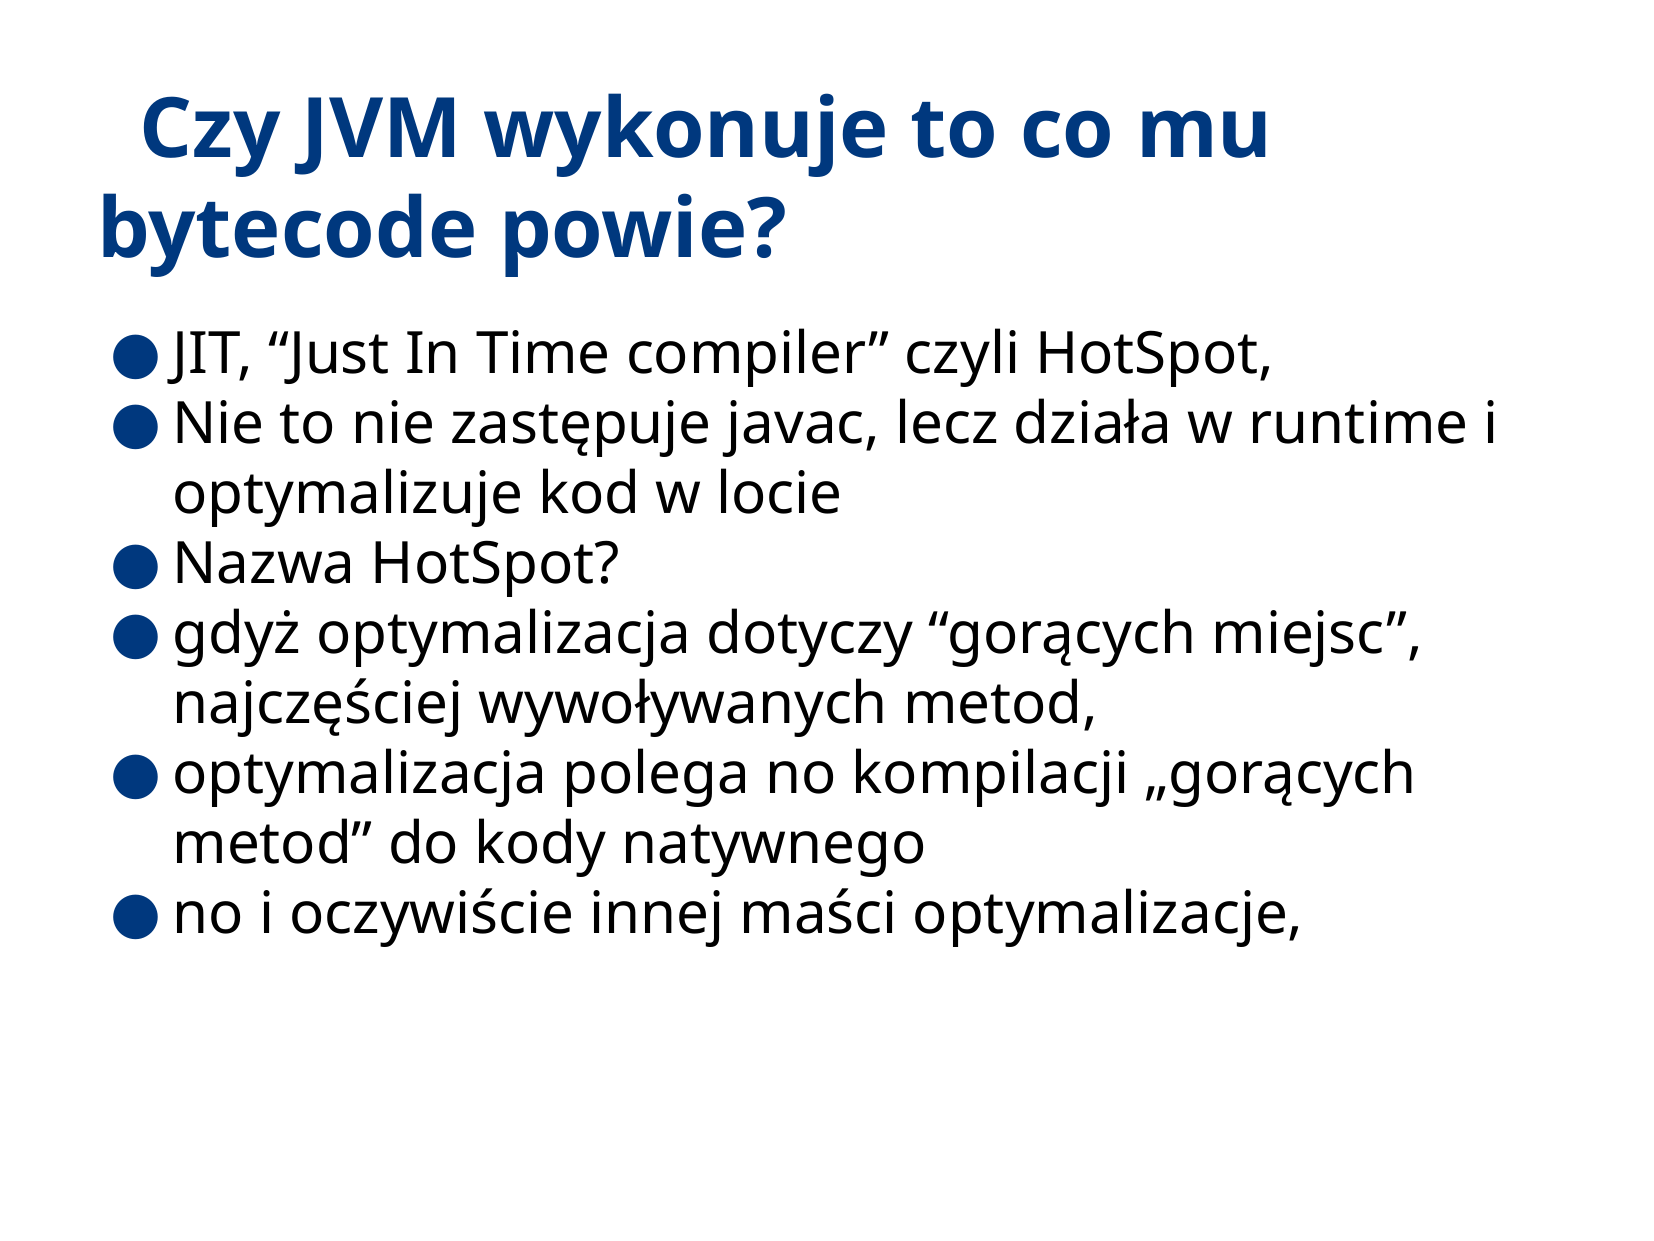

Czy JVM wykonuje to co mu bytecode powie?
# JIT, “Just In Time compiler” czyli HotSpot,
Nie to nie zastępuje javac, lecz działa w runtime i optymalizuje kod w locie
Nazwa HotSpot?
gdyż optymalizacja dotyczy “gorących miejsc”, najczęściej wywoływanych metod,
optymalizacja polega no kompilacji „gorących metod” do kody natywnego
no i oczywiście innej maści optymalizacje,